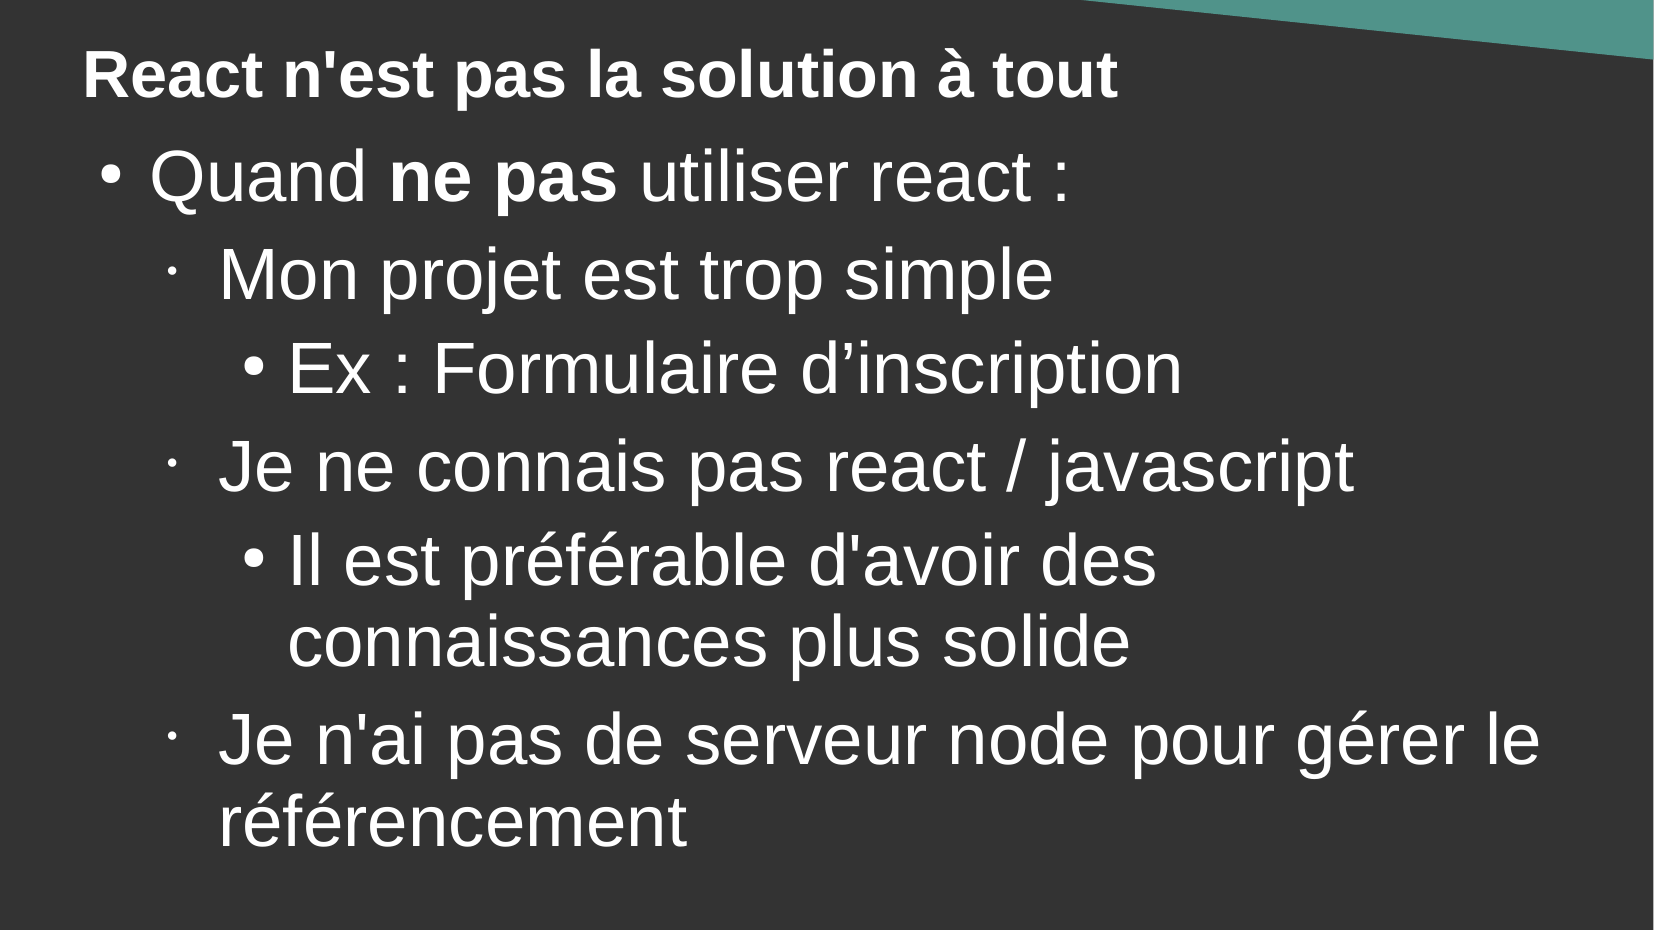

# React n'est pas la solution à tout
Quand ne pas utiliser react :
Mon projet est trop simple
Ex : Formulaire d’inscription
Je ne connais pas react / javascript
Il est préférable d'avoir des connaissances plus solide
Je n'ai pas de serveur node pour gérer le référencement